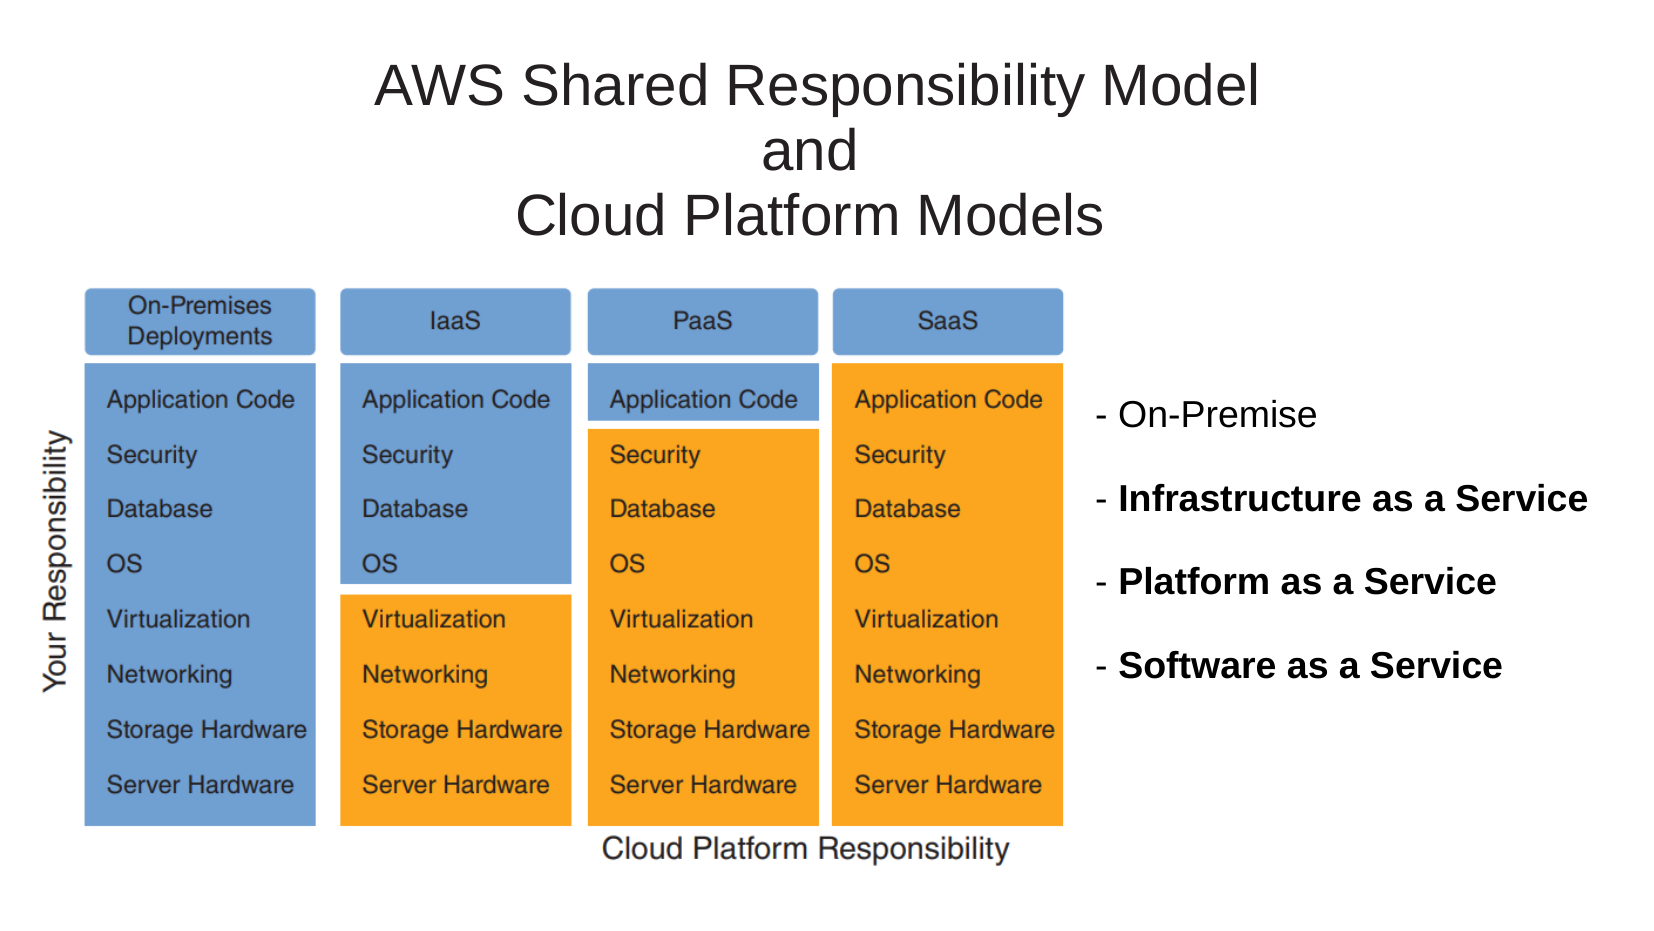

AWS Shared Responsibility Model
and
Cloud Platform Models
# - On-Premise - Infrastructure as a Service - Platform as a Service - Software as a Service